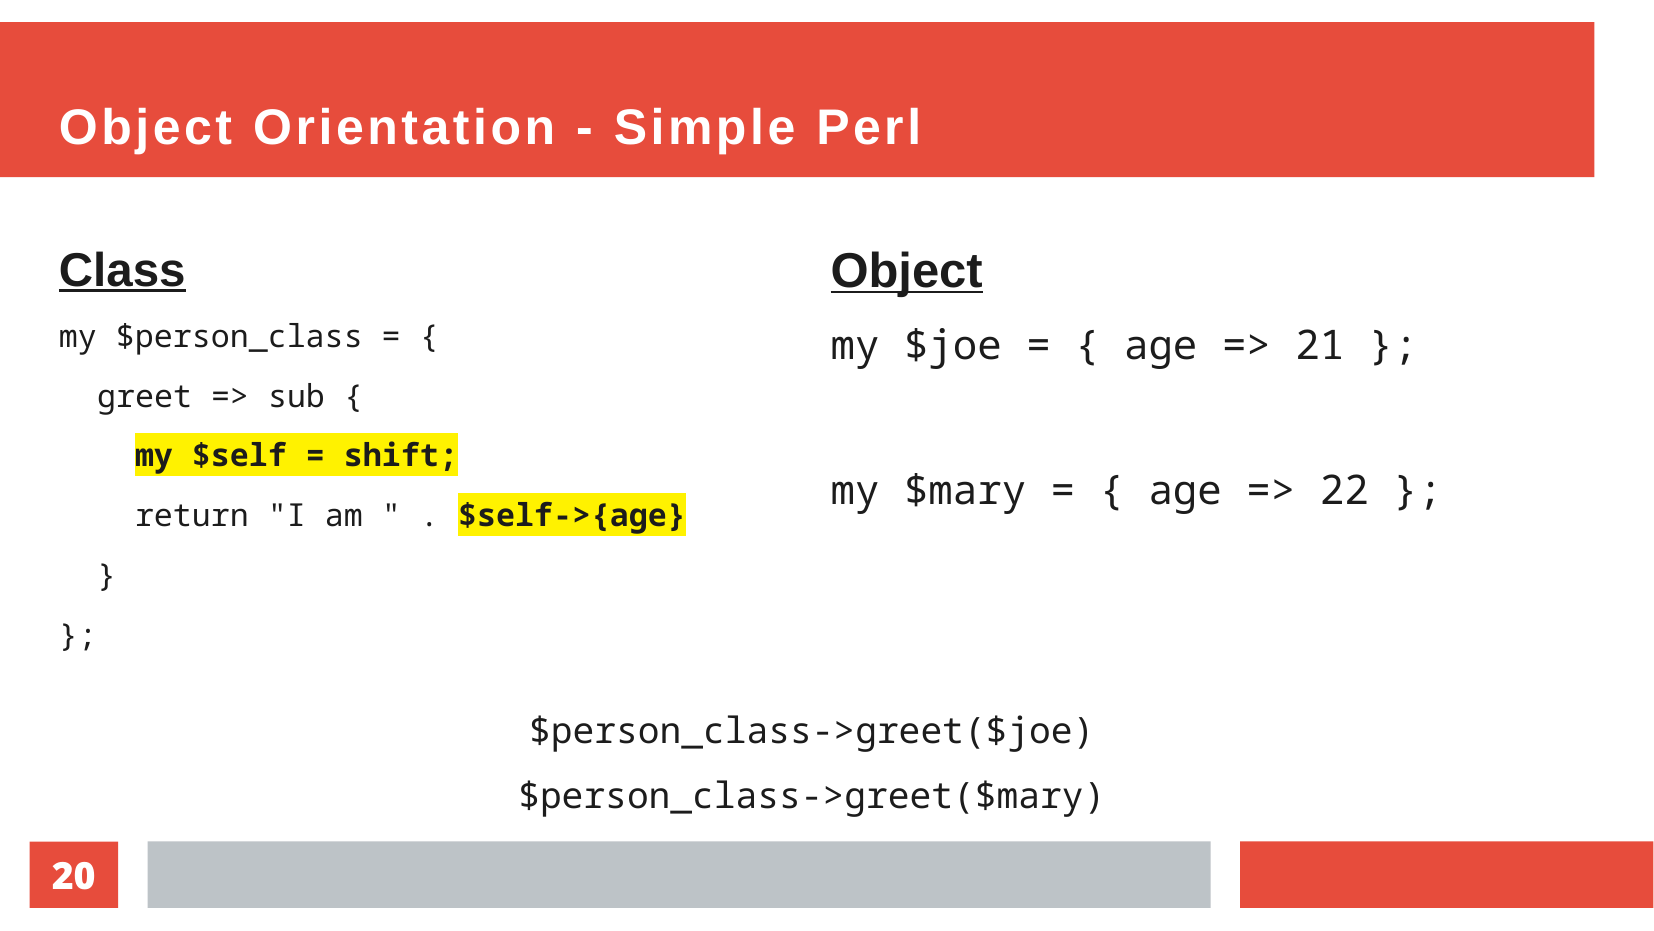

# Object Orientation - Simple Perl
Class
my $person_class = {
 greet => sub {
 my $self = shift;
 return "I am " . $self->{age}
 }
};
Object
my $joe = { age => 21 };
my $mary = { age => 22 };
$person_class->greet($joe)
$person_class->greet($mary)
20